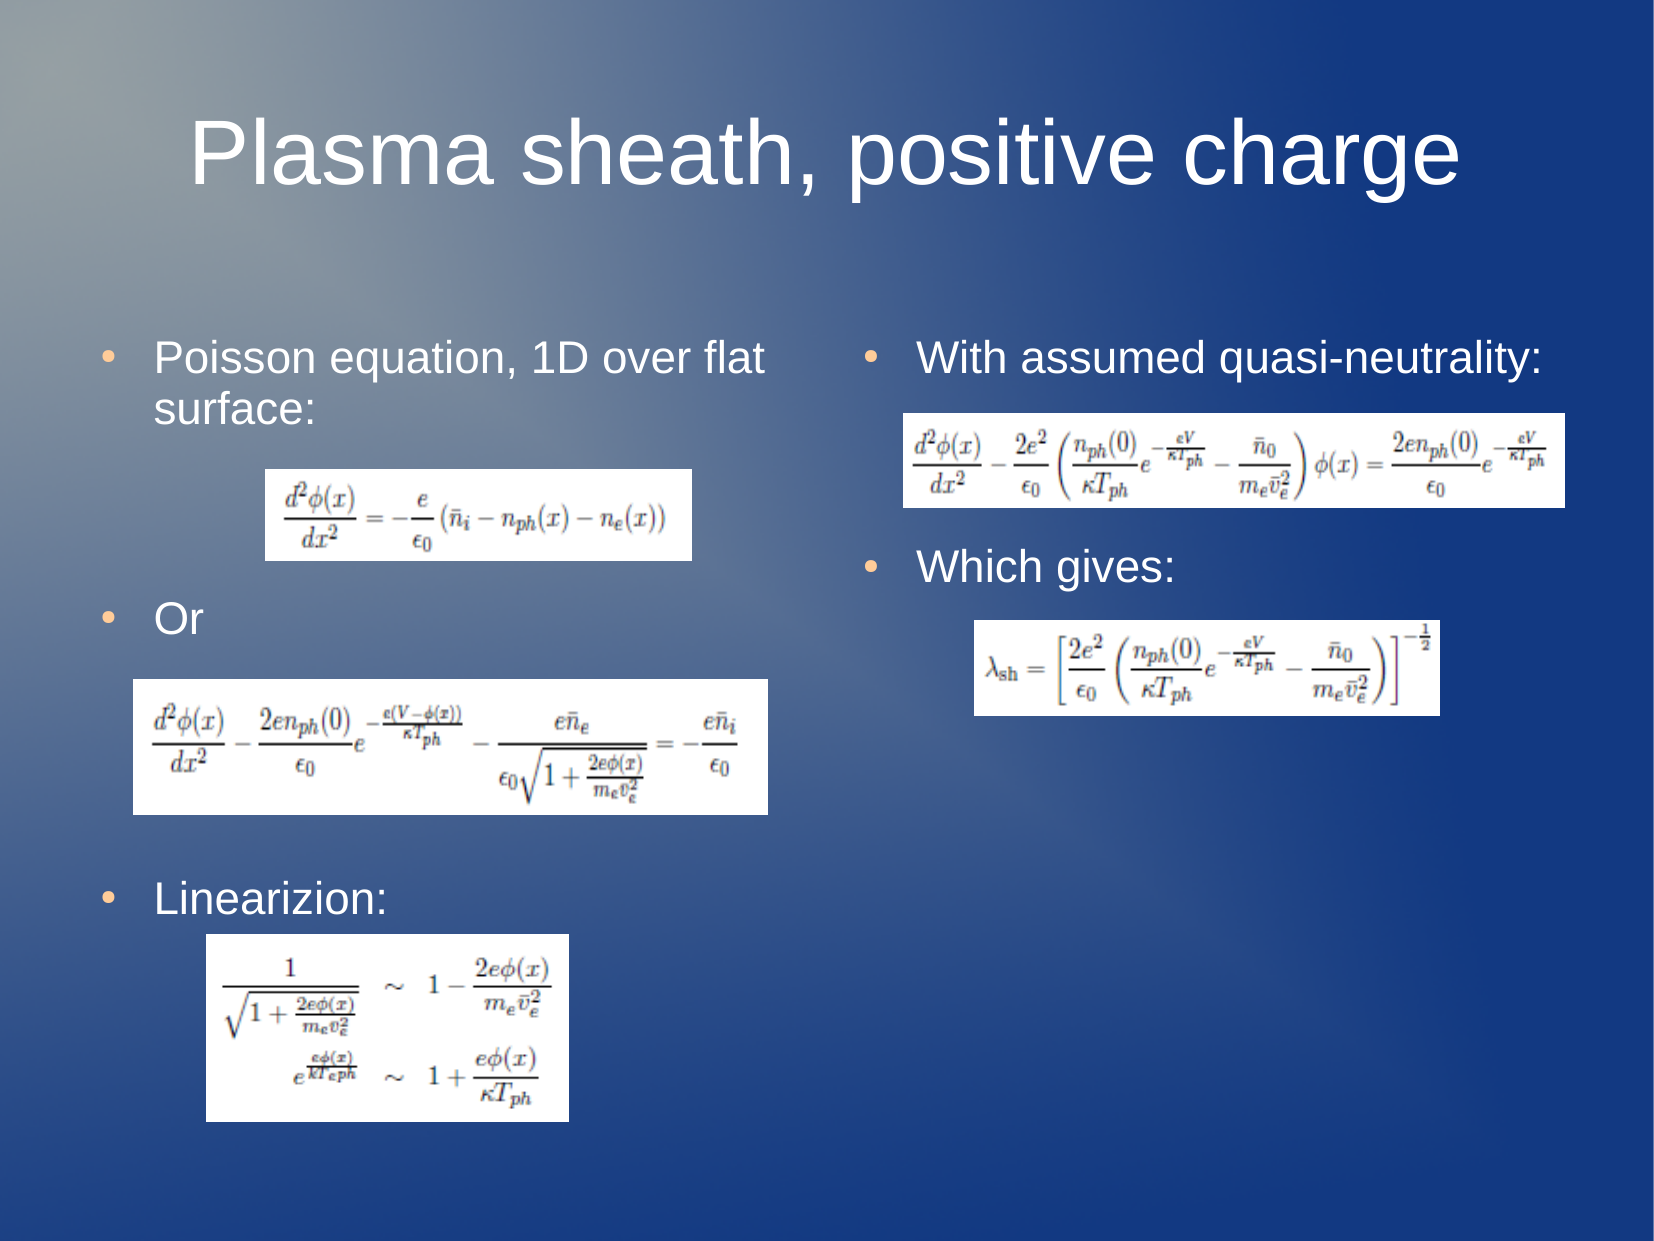

# Plasma sheath, positive charge
Poisson equation, 1D over flat surface:
Or
Linearizion:
With assumed quasi-neutrality:
Which gives: